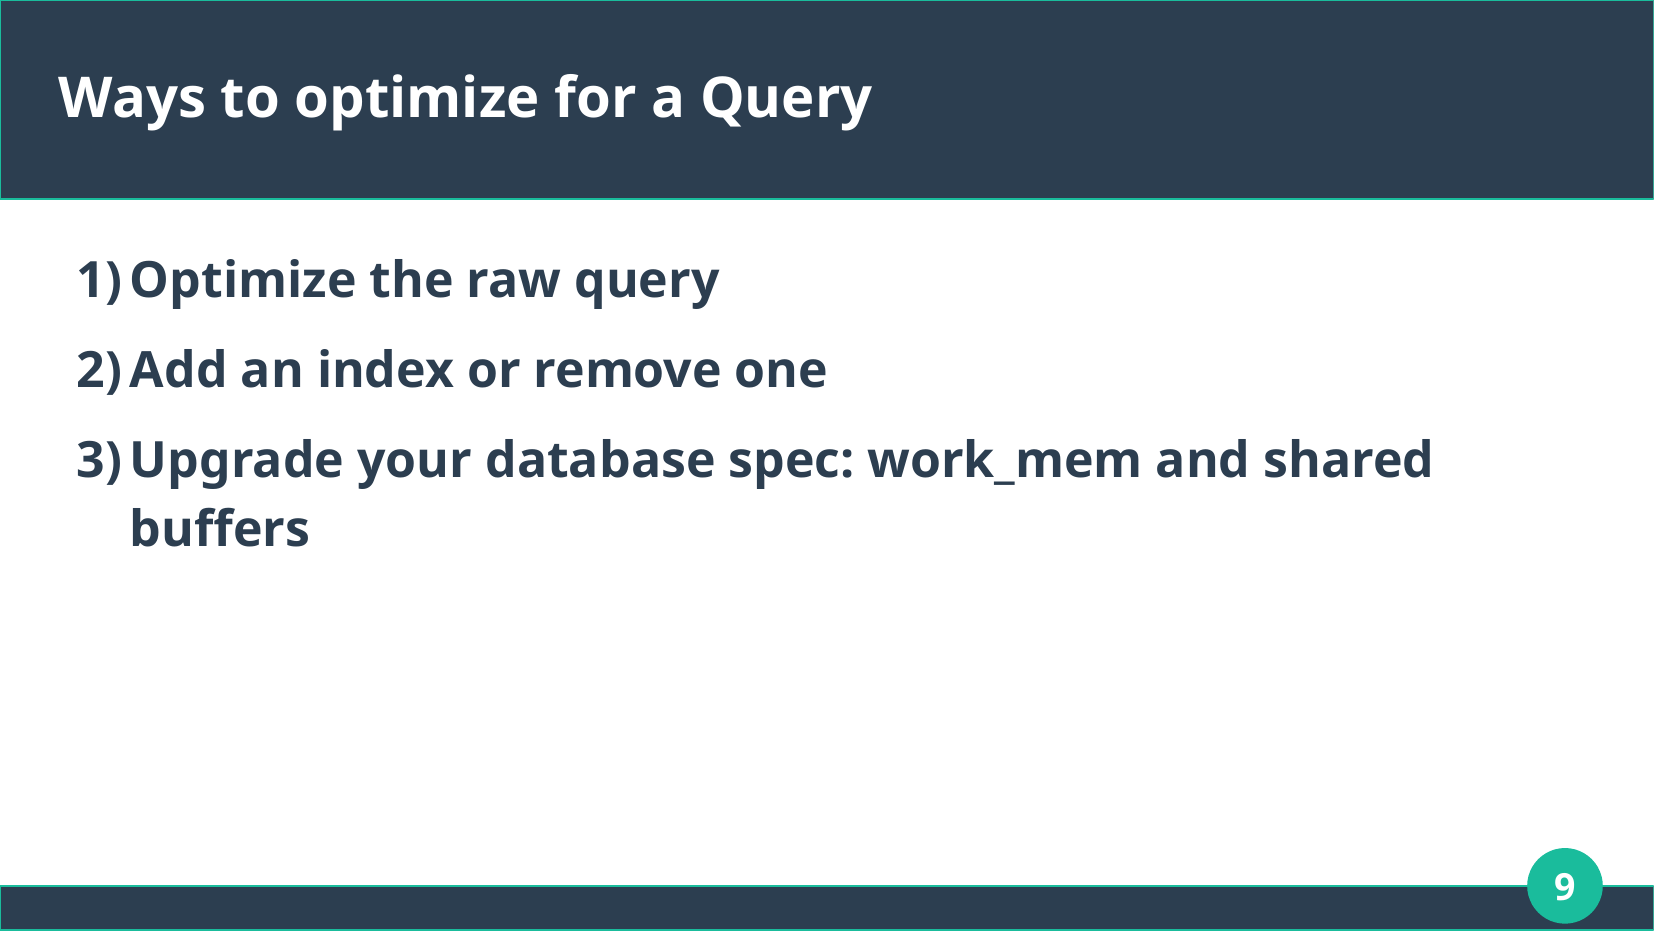

# Ways to optimize for a Query
Optimize the raw query
Add an index or remove one
Upgrade your database spec: work_mem and shared buffers
9